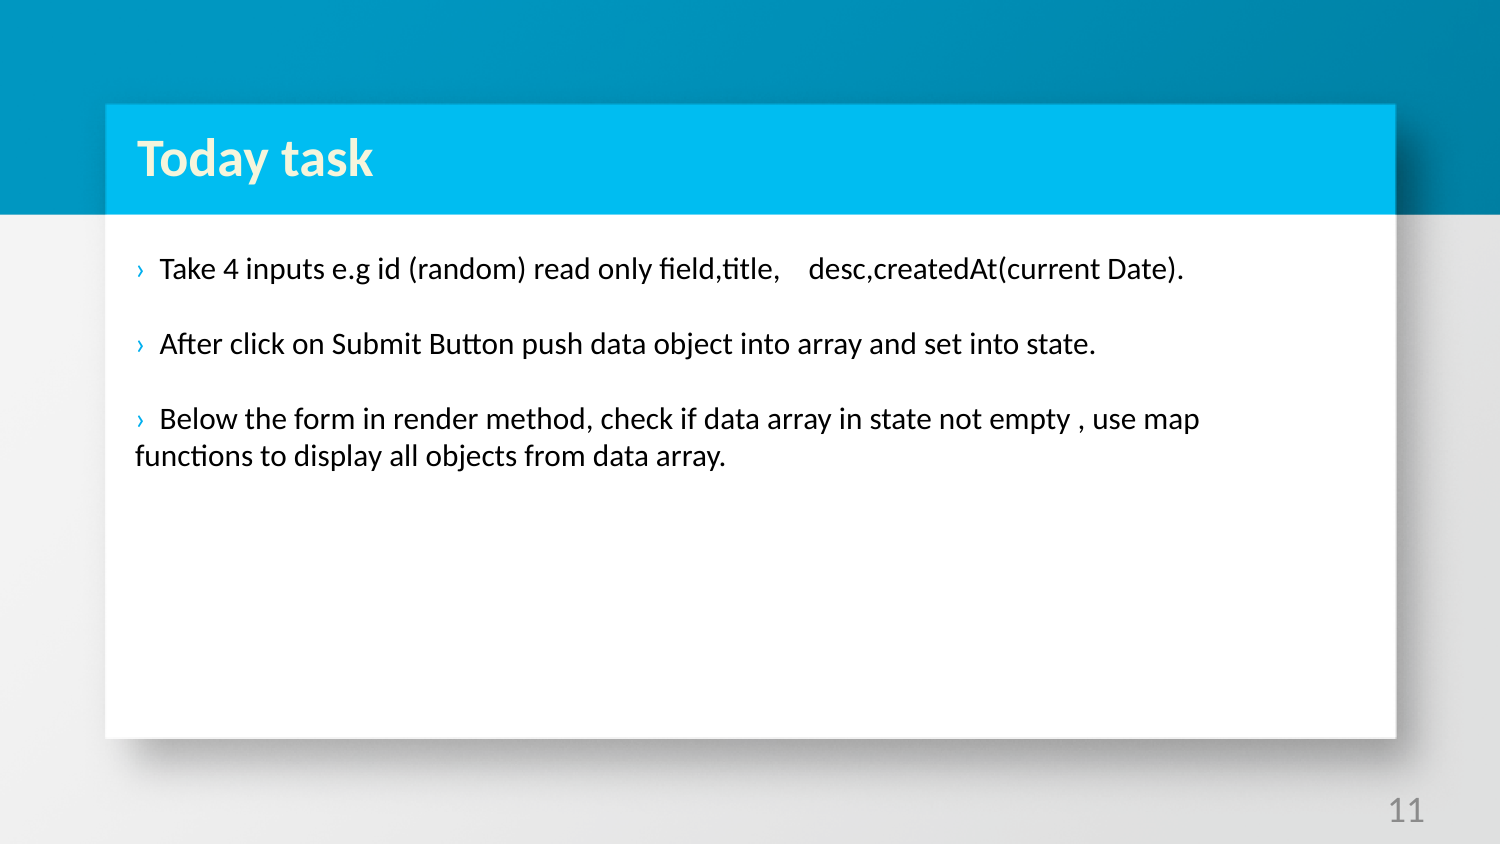

# Today task
› Take 4 inputs e.g id (random) read only field,title, desc,createdAt(current Date).
› After click on Submit Button push data object into array and set into state.
› Below the form in render method, check if data array in state not empty , use map functions to display all objects from data array.
Naveed Rana
11